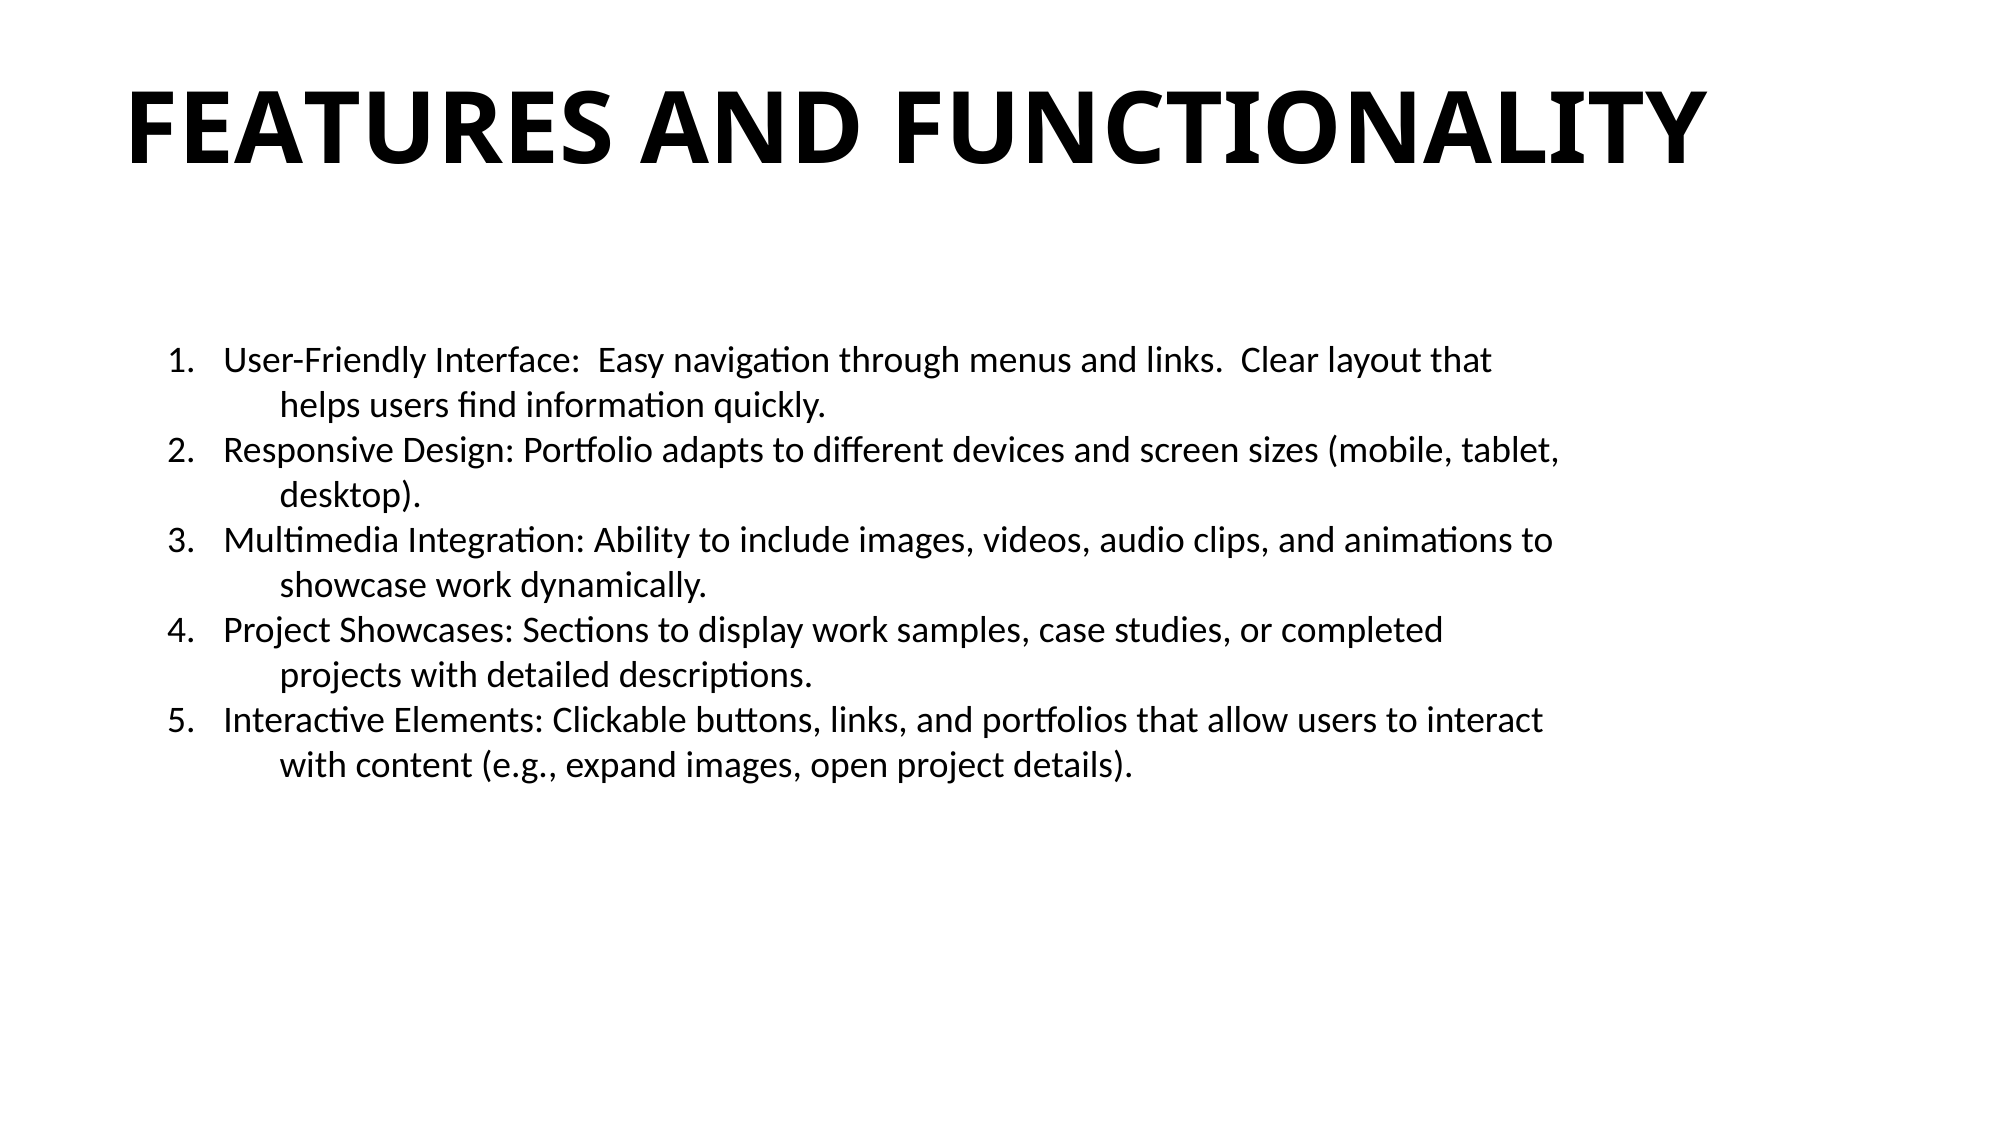

# FEATURES AND FUNCTIONALITY
User-Friendly Interface: Easy navigation through menus and links. Clear layout that helps users find information quickly.
Responsive Design: Portfolio adapts to different devices and screen sizes (mobile, tablet, desktop).
Multimedia Integration: Ability to include images, videos, audio clips, and animations to showcase work dynamically.
Project Showcases: Sections to display work samples, case studies, or completed projects with detailed descriptions.
Interactive Elements: Clickable buttons, links, and portfolios that allow users to interact with content (e.g., expand images, open project details).